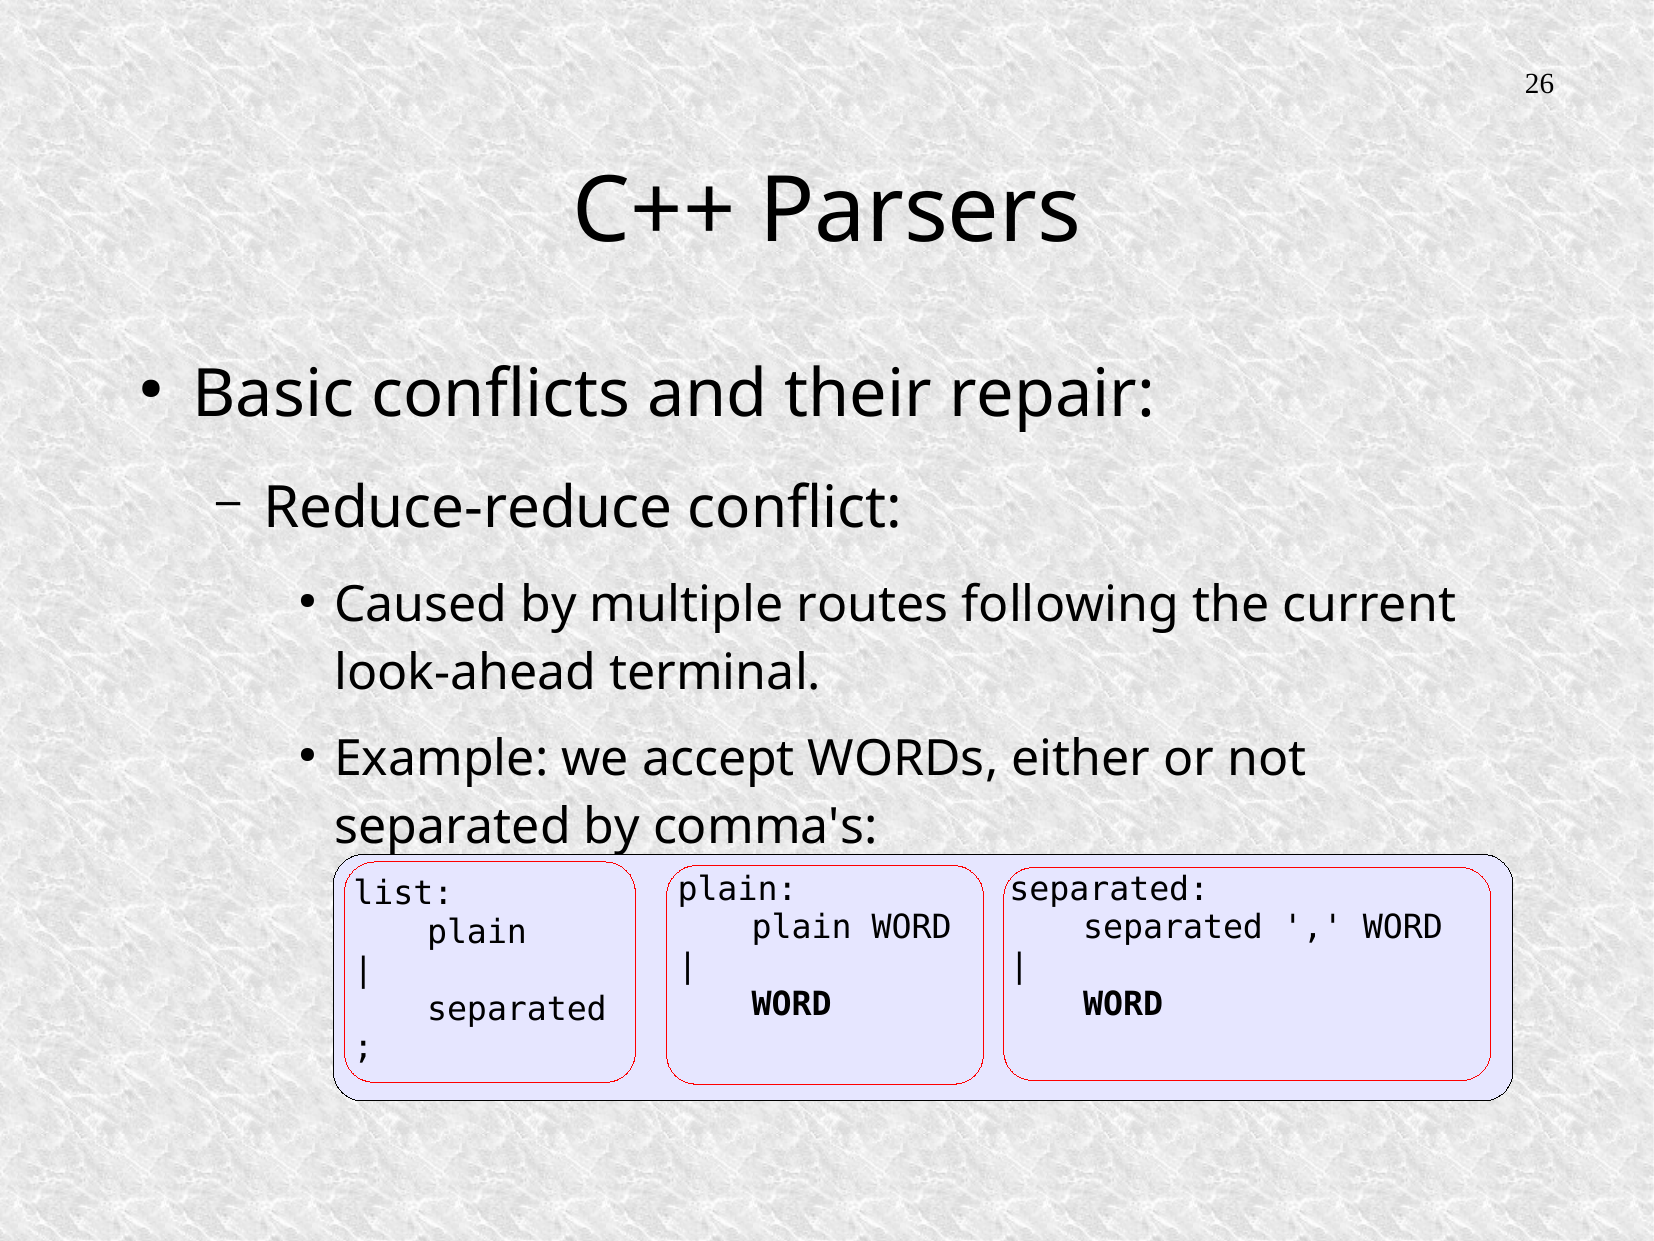

26
# C++ Parsers
Basic conflicts and their repair:
Reduce-reduce conflict:
Caused by multiple routes following the current look-ahead terminal.
Example: we accept WORDs, either or not separated by comma's:
plain:
	plain WORD
|
	WORD
separated:
	separated ',' WORD
|
	WORD
list:
	plain
|
	separated
;